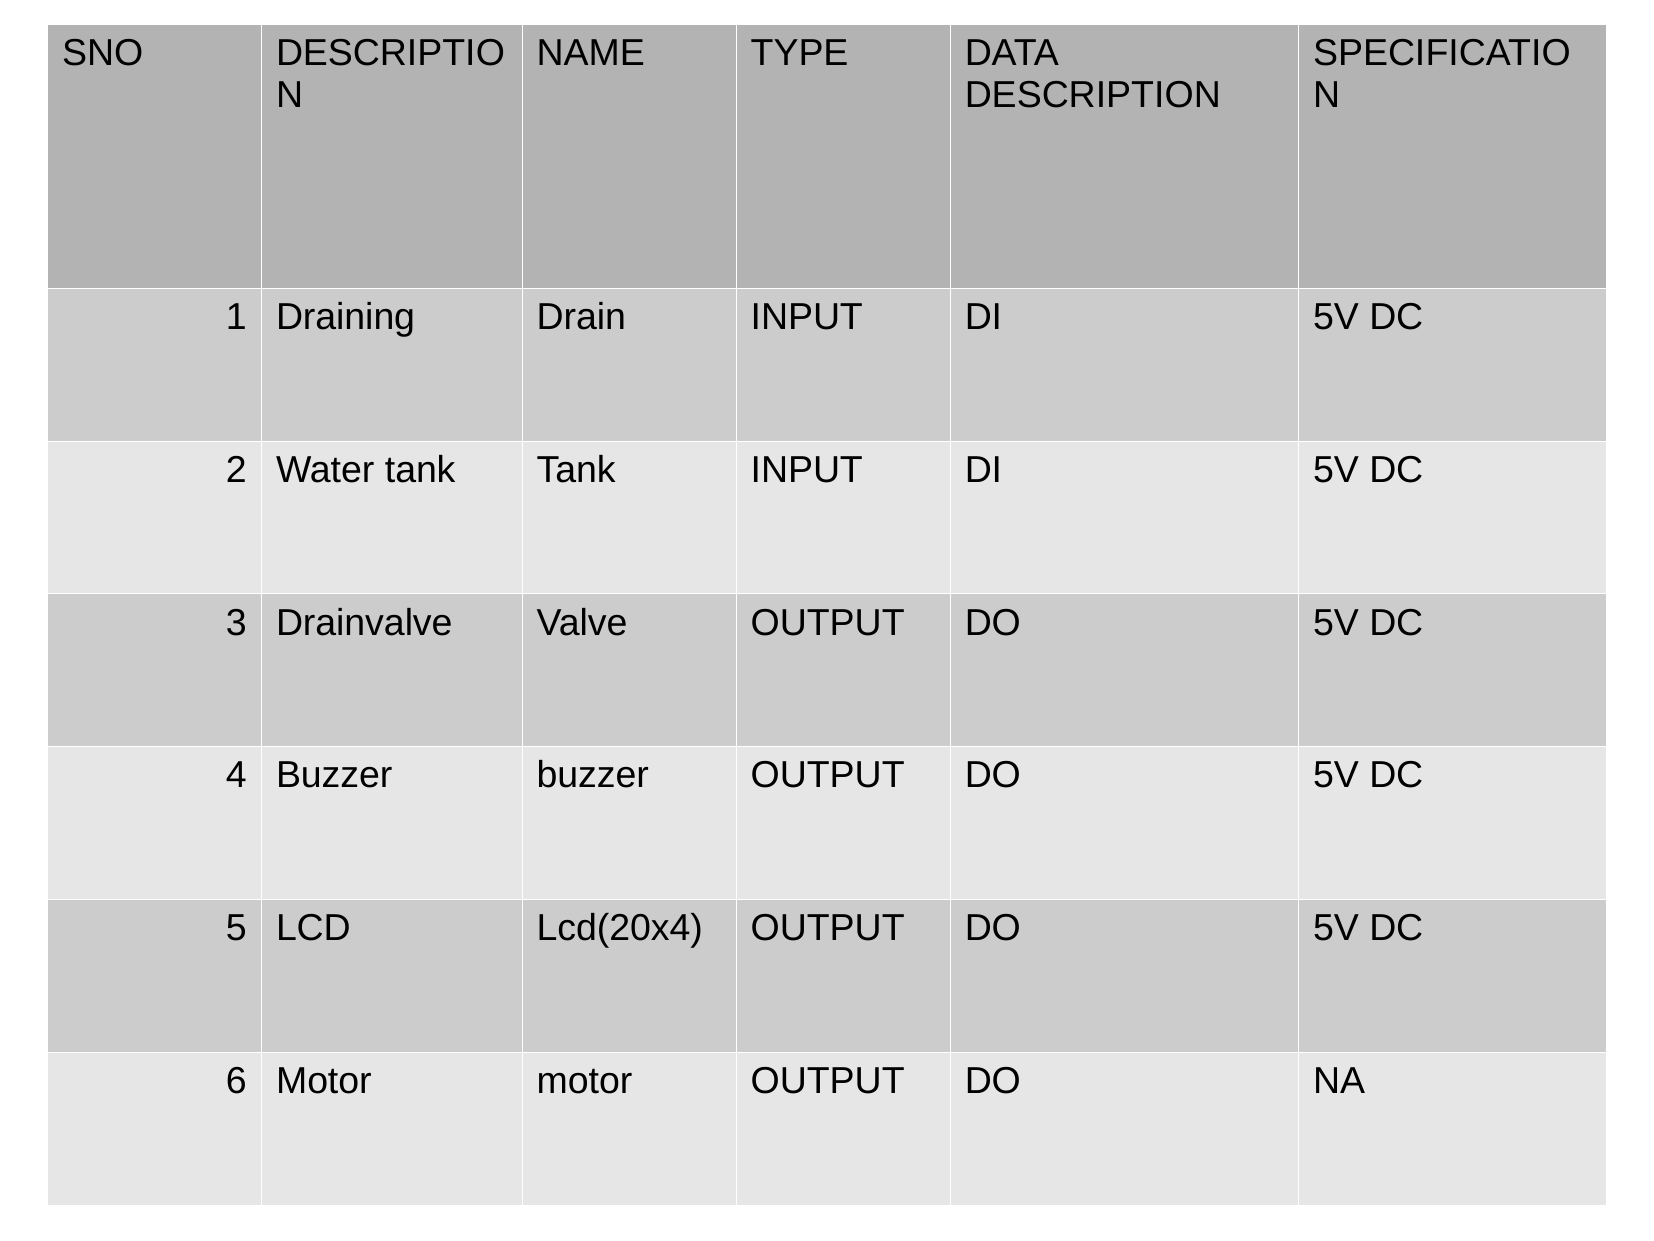

| SNO | DESCRIPTION | NAME | TYPE | DATA DESCRIPTION | SPECIFICATION |
| --- | --- | --- | --- | --- | --- |
| 1 | Draining | Drain | INPUT | DI | 5V DC |
| 2 | Water tank | Tank | INPUT | DI | 5V DC |
| 3 | Drainvalve | Valve | OUTPUT | DO | 5V DC |
| 4 | Buzzer | buzzer | OUTPUT | DO | 5V DC |
| 5 | LCD | Lcd(20x4) | OUTPUT | DO | 5V DC |
| 6 | Motor | motor | OUTPUT | DO | NA |